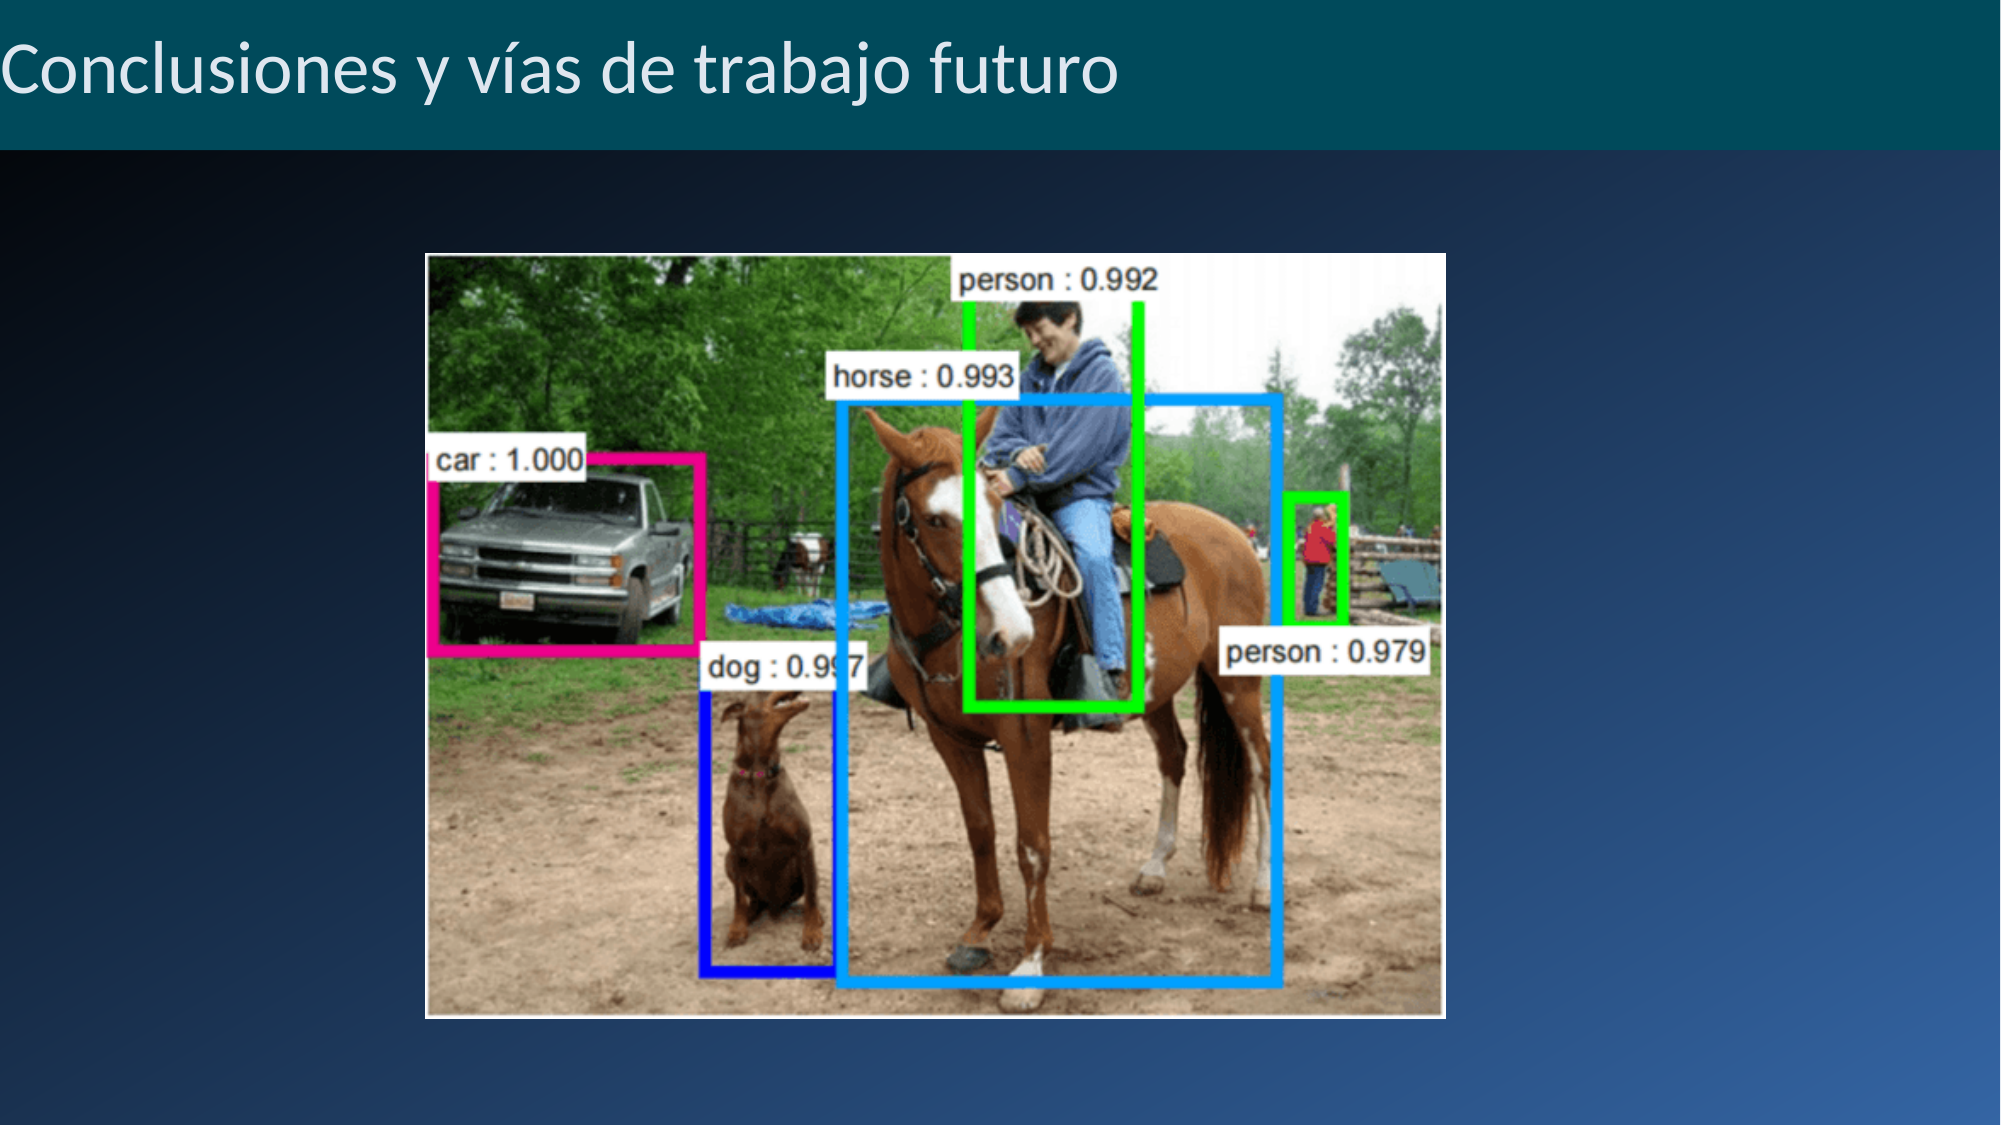

# Conclusiones y vías de trabajo futuro